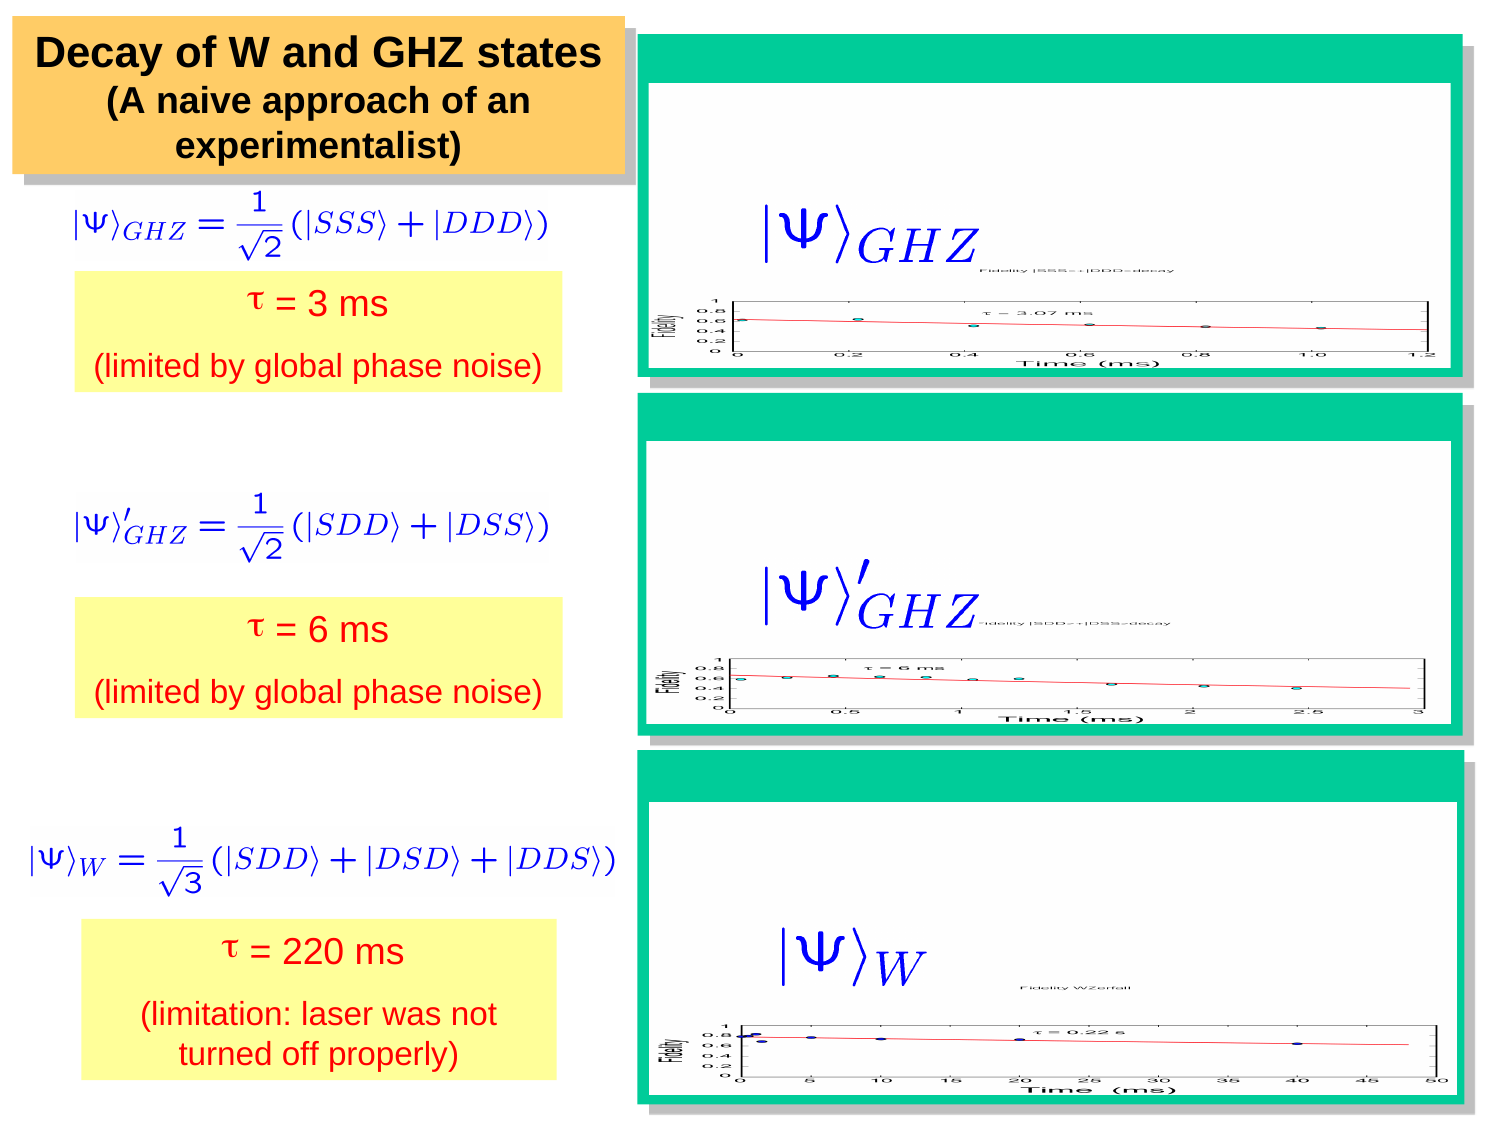

Decay of W and GHZ states
(A naive approach of an experimentalist)‏
 = 3 ms
(limited by global phase noise)‏
 = 6 ms
(limited by global phase noise)‏
 = 220 ms
(limitation: laser was not turned off properly)‏